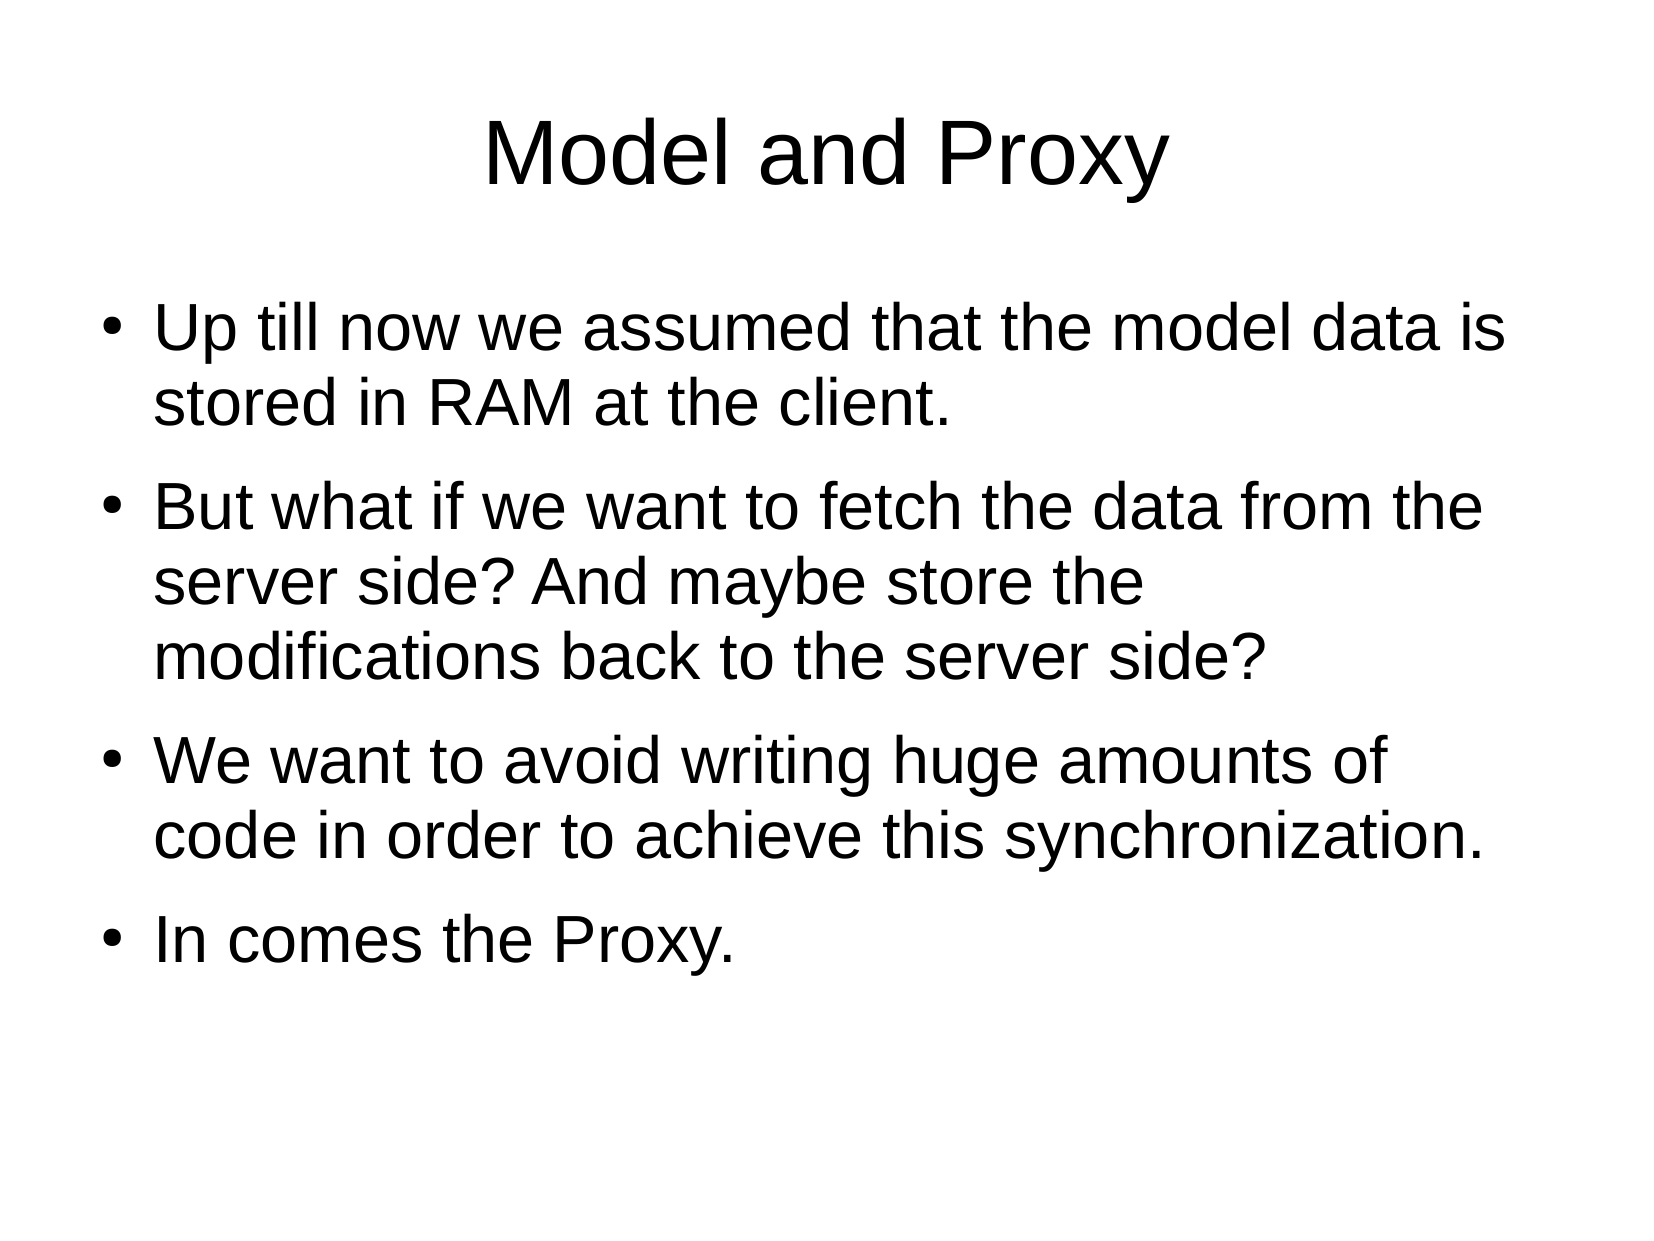

# Model and Proxy
Up till now we assumed that the model data is stored in RAM at the client.
But what if we want to fetch the data from the server side? And maybe store the modifications back to the server side?
We want to avoid writing huge amounts of code in order to achieve this synchronization.
In comes the Proxy.